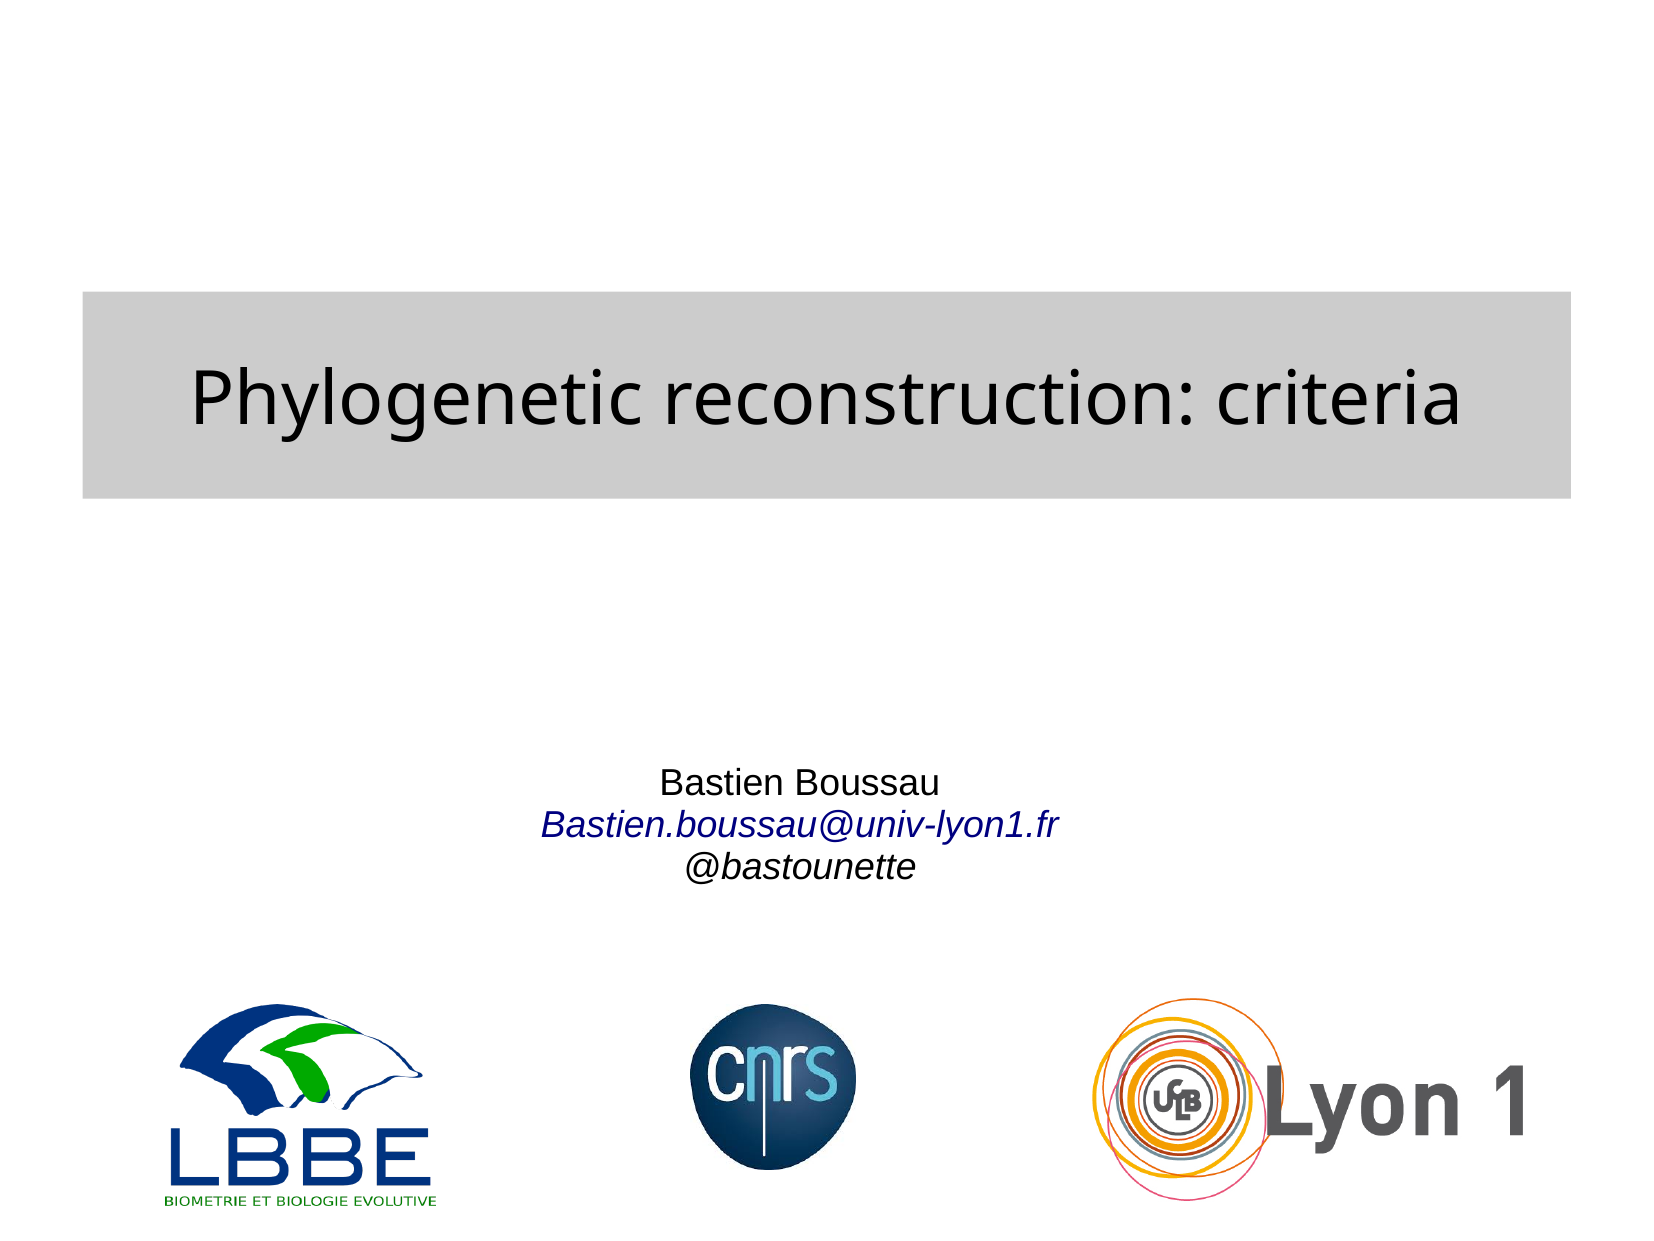

# Phylogenetic reconstruction: criteria
Bastien Boussau
Bastien.boussau@univ-lyon1.fr
@bastounette